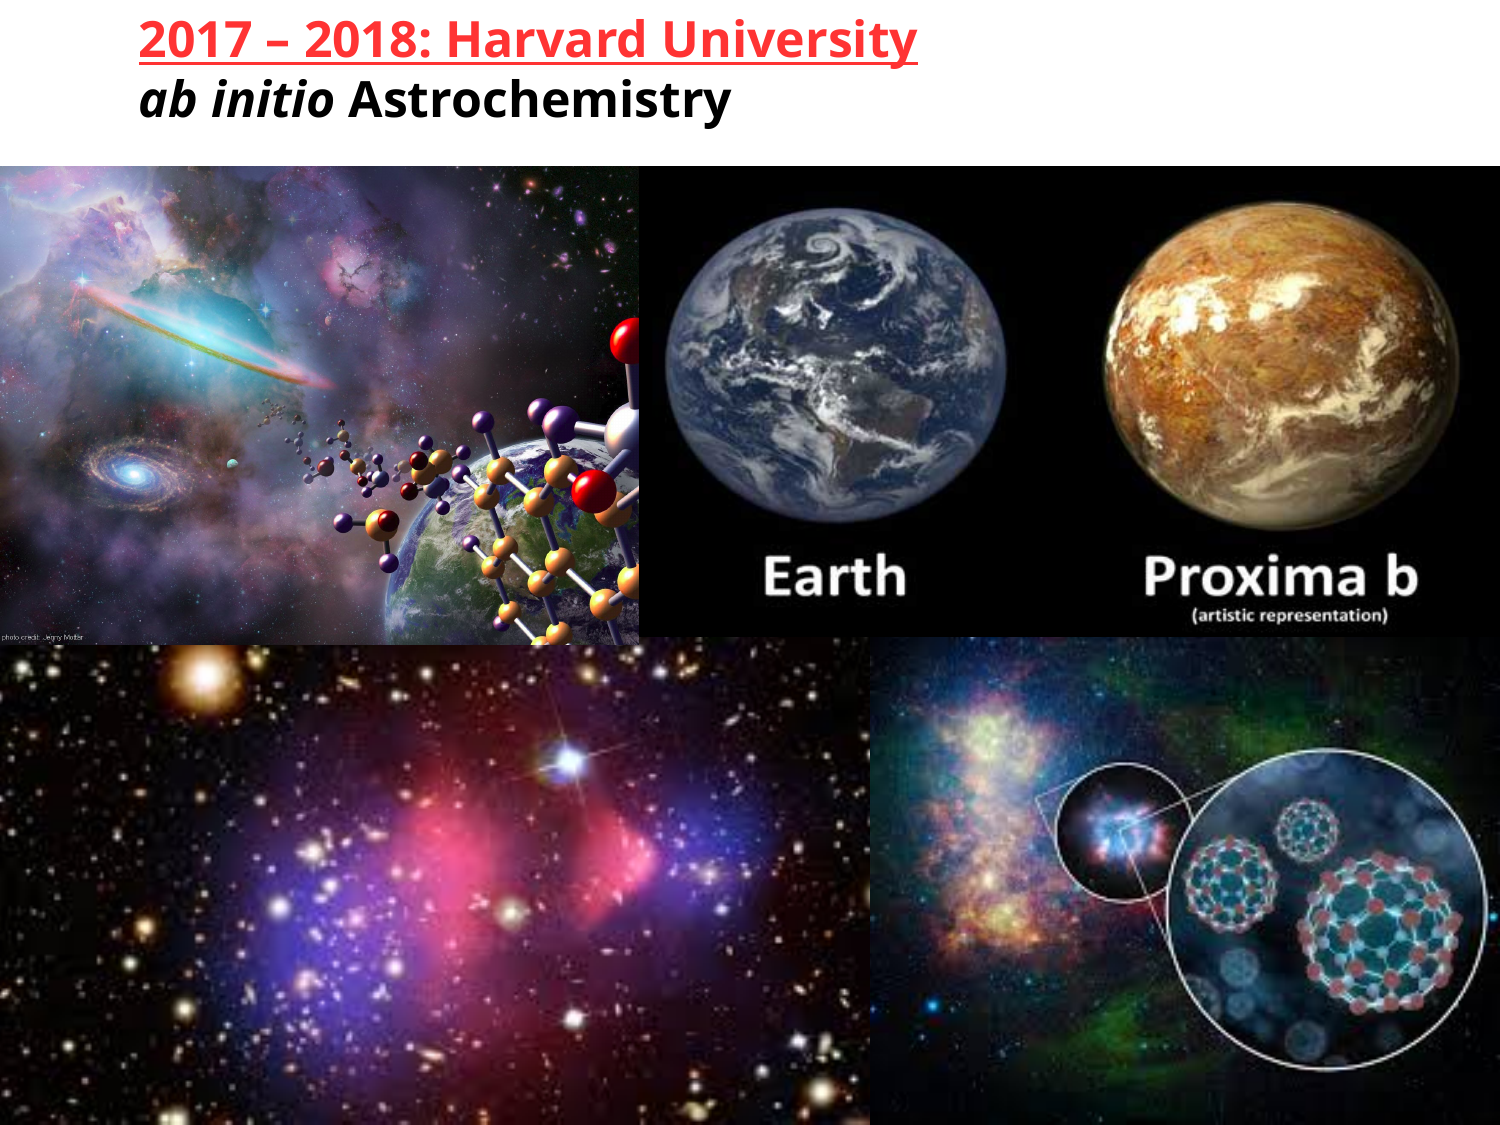

2017 – 2018: Harvard University
ab initio Astrochemistry
#